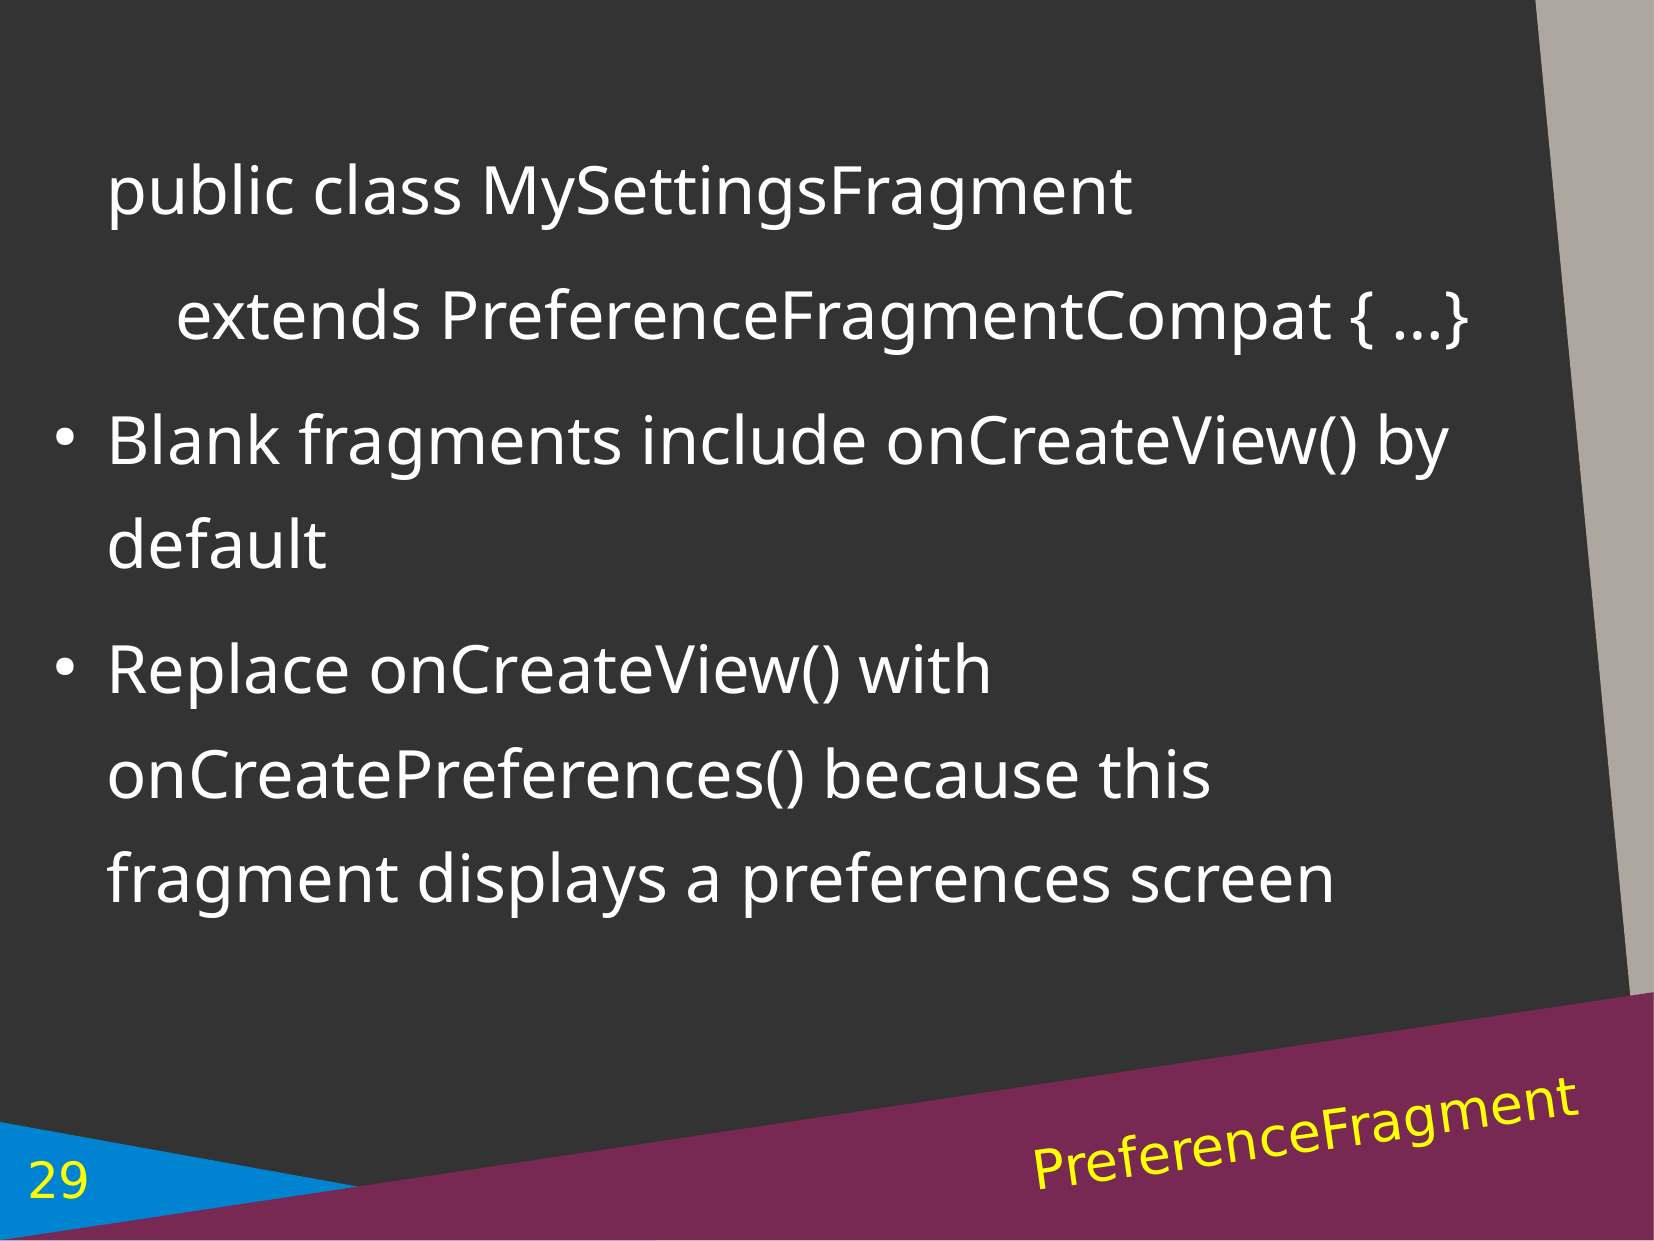

public class MySettingsFragment
 extends PreferenceFragmentCompat { …}
Blank fragments include onCreateView() by default
Replace onCreateView() with onCreatePreferences() because this fragment displays a preferences screen
# PreferenceFragment
29